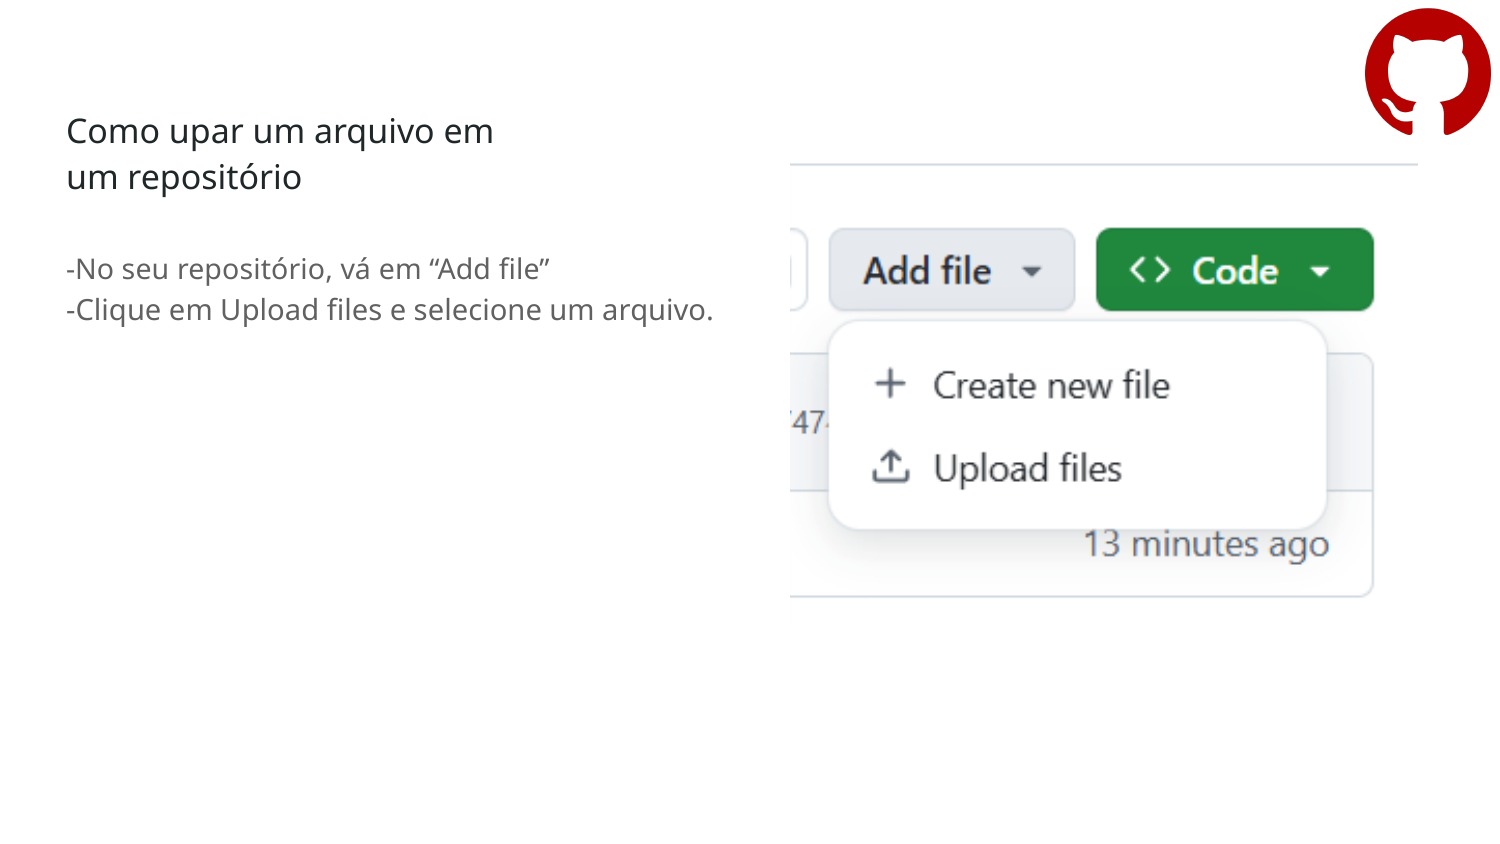

# Como upar um arquivo em um repositório
-No seu repositório, vá em “Add file”
-Clique em Upload files e selecione um arquivo.